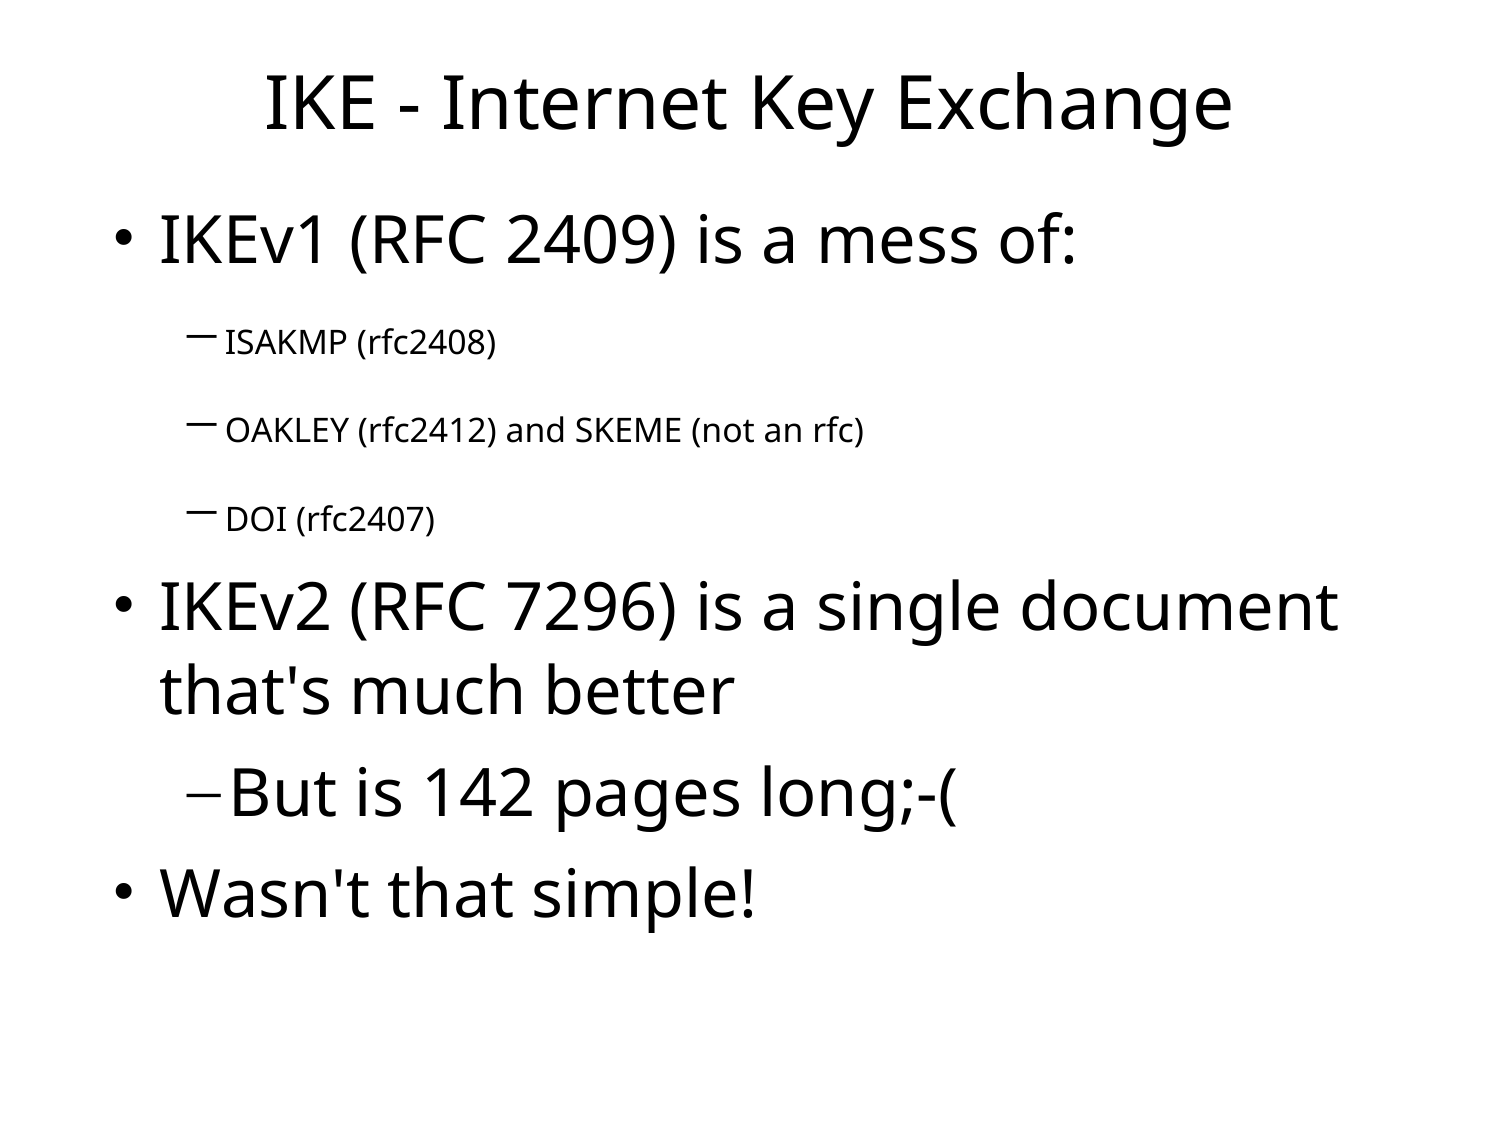

IKE - Internet Key Exchange
IKEv1 (RFC 2409) is a mess of:
ISAKMP (rfc2408)
OAKLEY (rfc2412) and SKEME (not an rfc)
DOI (rfc2407)
IKEv2 (RFC 7296) is a single document that's much better
But is 142 pages long;-(
Wasn't that simple!